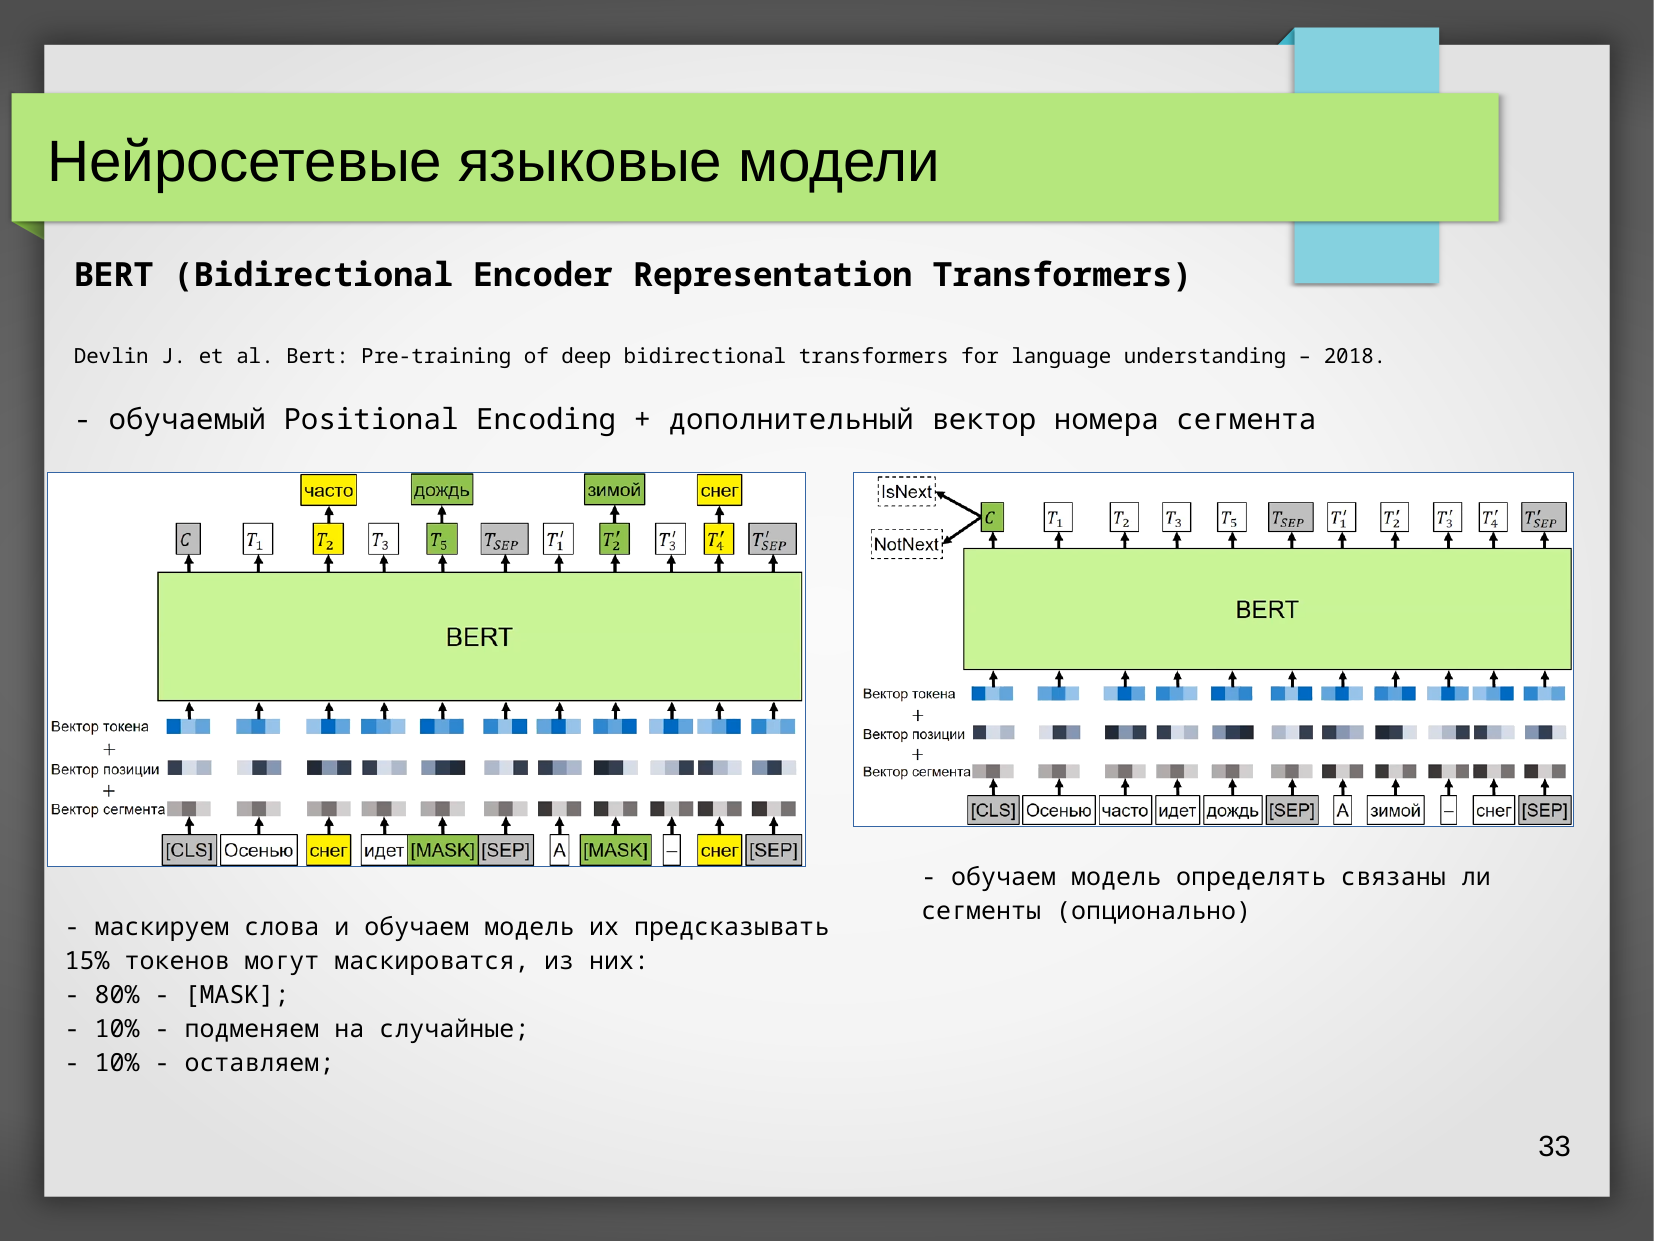

# Нейросетевые языковые модели
BERT (Bidirectional Encoder Representation Transformers)
Devlin J. et al. Bert: Pre-training of deep bidirectional transformers for language understanding – 2018.
- oбучаемый Positional Encoding + дополнительный вектор номера сегмента
- обучаем модель определять связаны ли сегменты (опционально)
- маскируем слова и обучаем модель их предсказывать
15% токенов могут маскироватся, из них:
- 80% - [MASK];
- 10% - подменяем на случайные;
- 10% - оставляем;
33